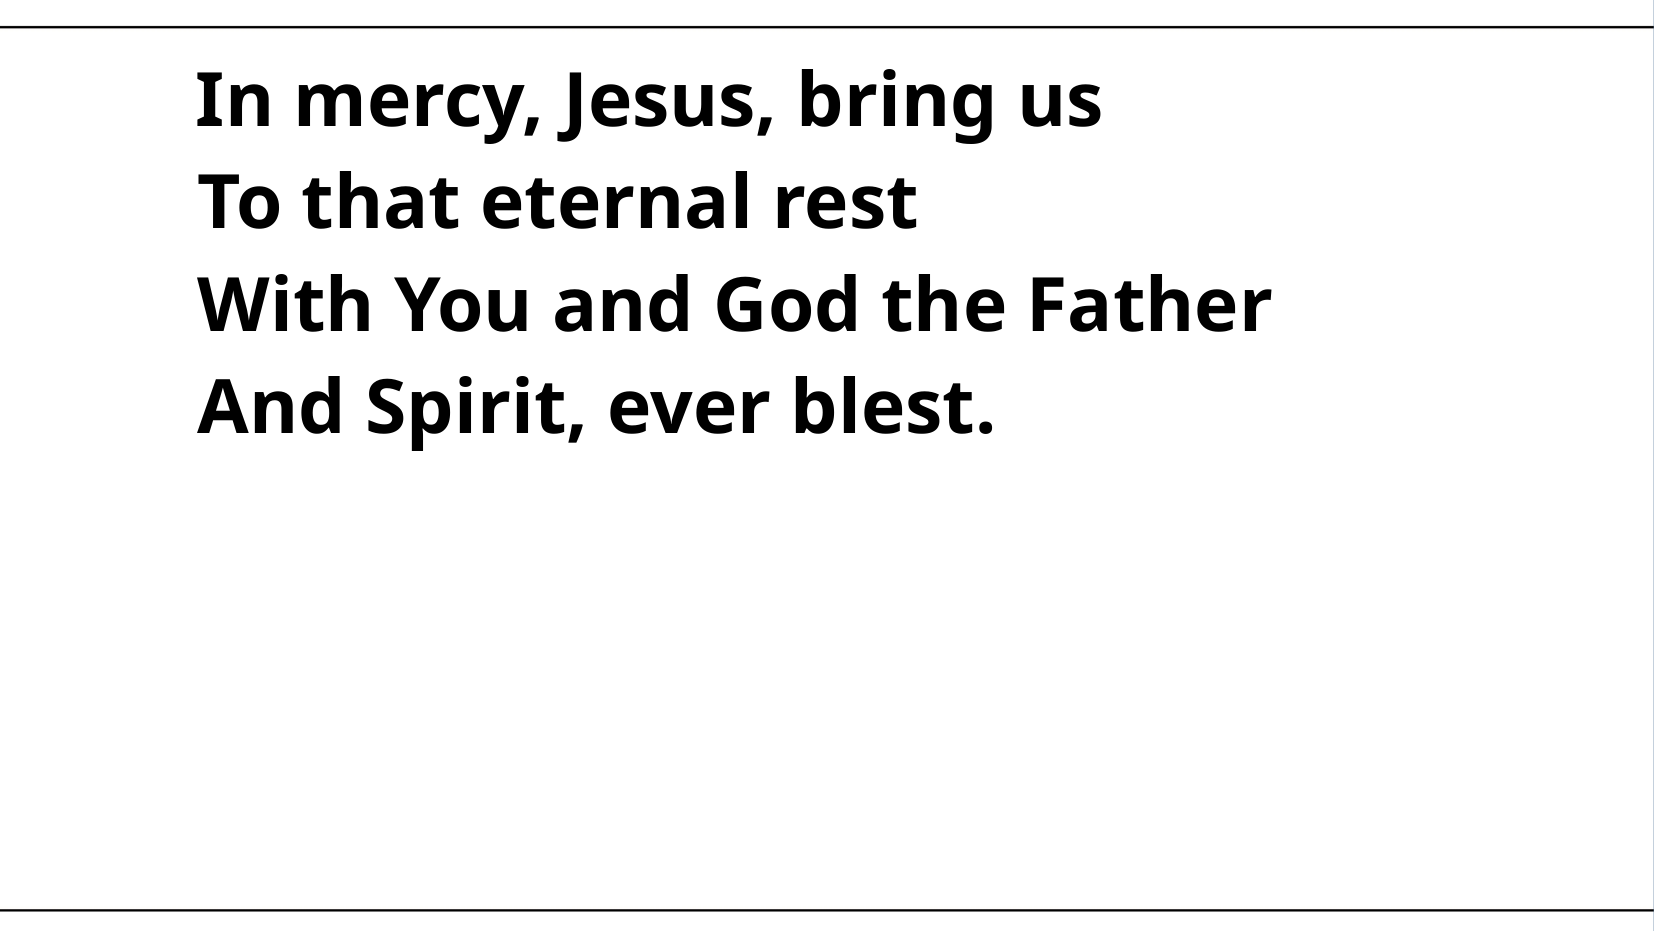

# In mercy, Jesus, bring us To that eternal rest With You and God the Father And Spirit, ever blest.